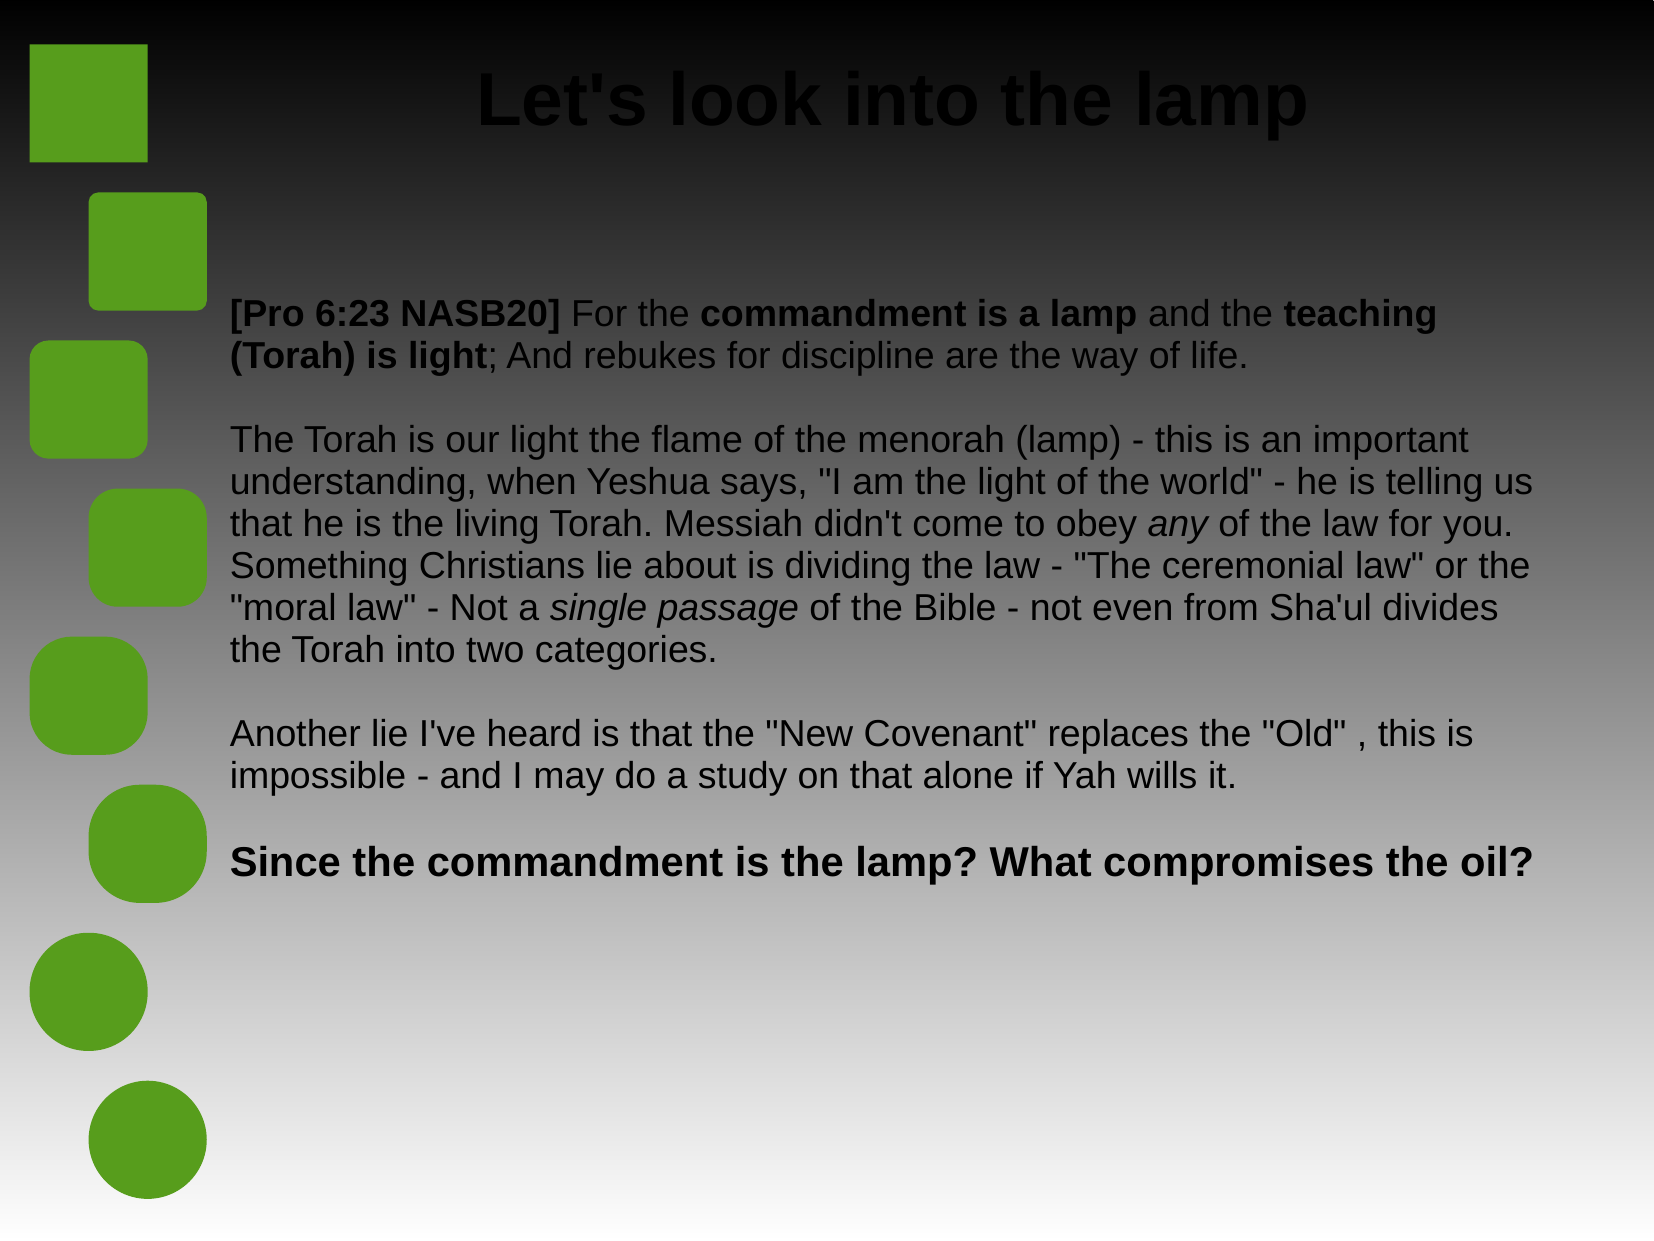

Let's look into the lamp
[Pro 6:23 NASB20] For the commandment is a lamp and the teaching (Torah) is light; And rebukes for discipline are the way of life.
The Torah is our light the flame of the menorah (lamp) - this is an important understanding, when Yeshua says, "I am the light of the world" - he is telling us that he is the living Torah. Messiah didn't come to obey any of the law for you. Something Christians lie about is dividing the law - "The ceremonial law" or the "moral law" - Not a single passage of the Bible - not even from Sha'ul divides the Torah into two categories.
Another lie I've heard is that the "New Covenant" replaces the "Old" , this is impossible - and I may do a study on that alone if Yah wills it.
Since the commandment is the lamp? What compromises the oil?